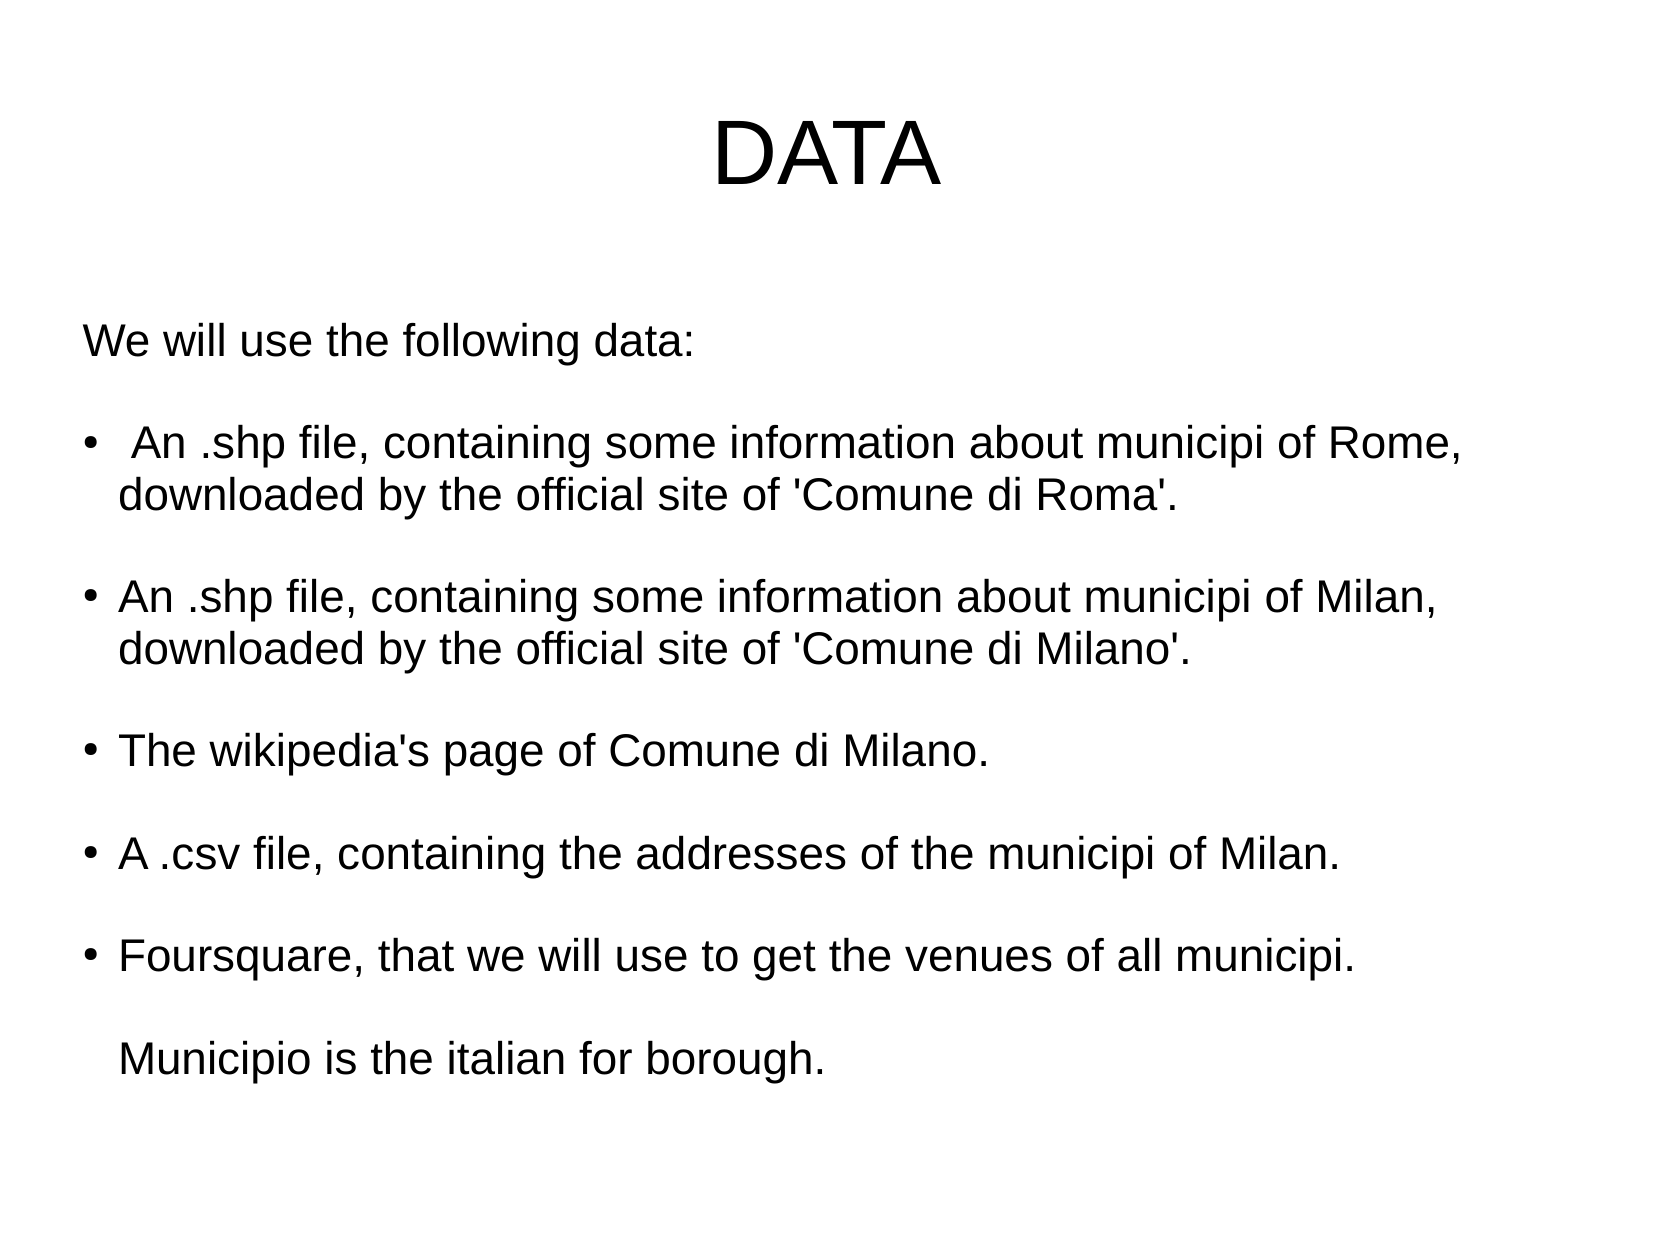

# DATA
We will use the following data:
 An .shp file, containing some information about municipi of Rome, downloaded by the official site of 'Comune di Roma'.
An .shp file, containing some information about municipi of Milan, downloaded by the official site of 'Comune di Milano'.
The wikipedia's page of Comune di Milano.
A .csv file, containing the addresses of the municipi of Milan.
Foursquare, that we will use to get the venues of all municipi.
Municipio is the italian for borough.